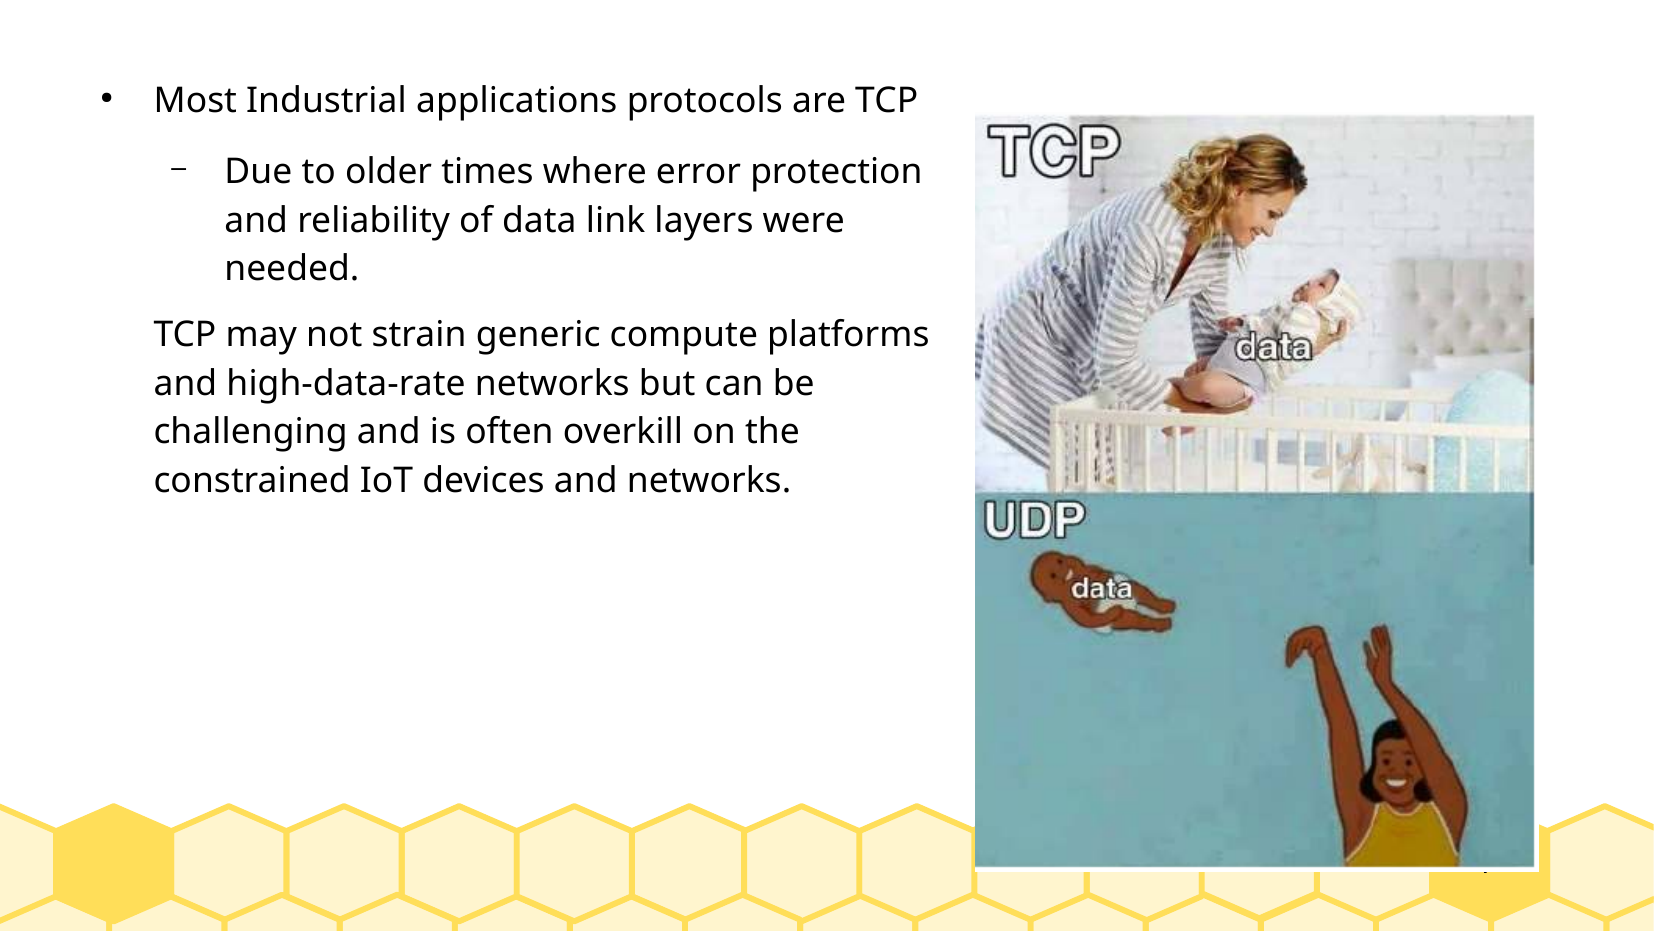

# Most Industrial applications protocols are TCP
Due to older times where error protection and reliability of data link layers were needed.
TCP may not strain generic compute platforms and high-data-rate networks but can be challenging and is often overkill on the constrained IoT devices and networks.